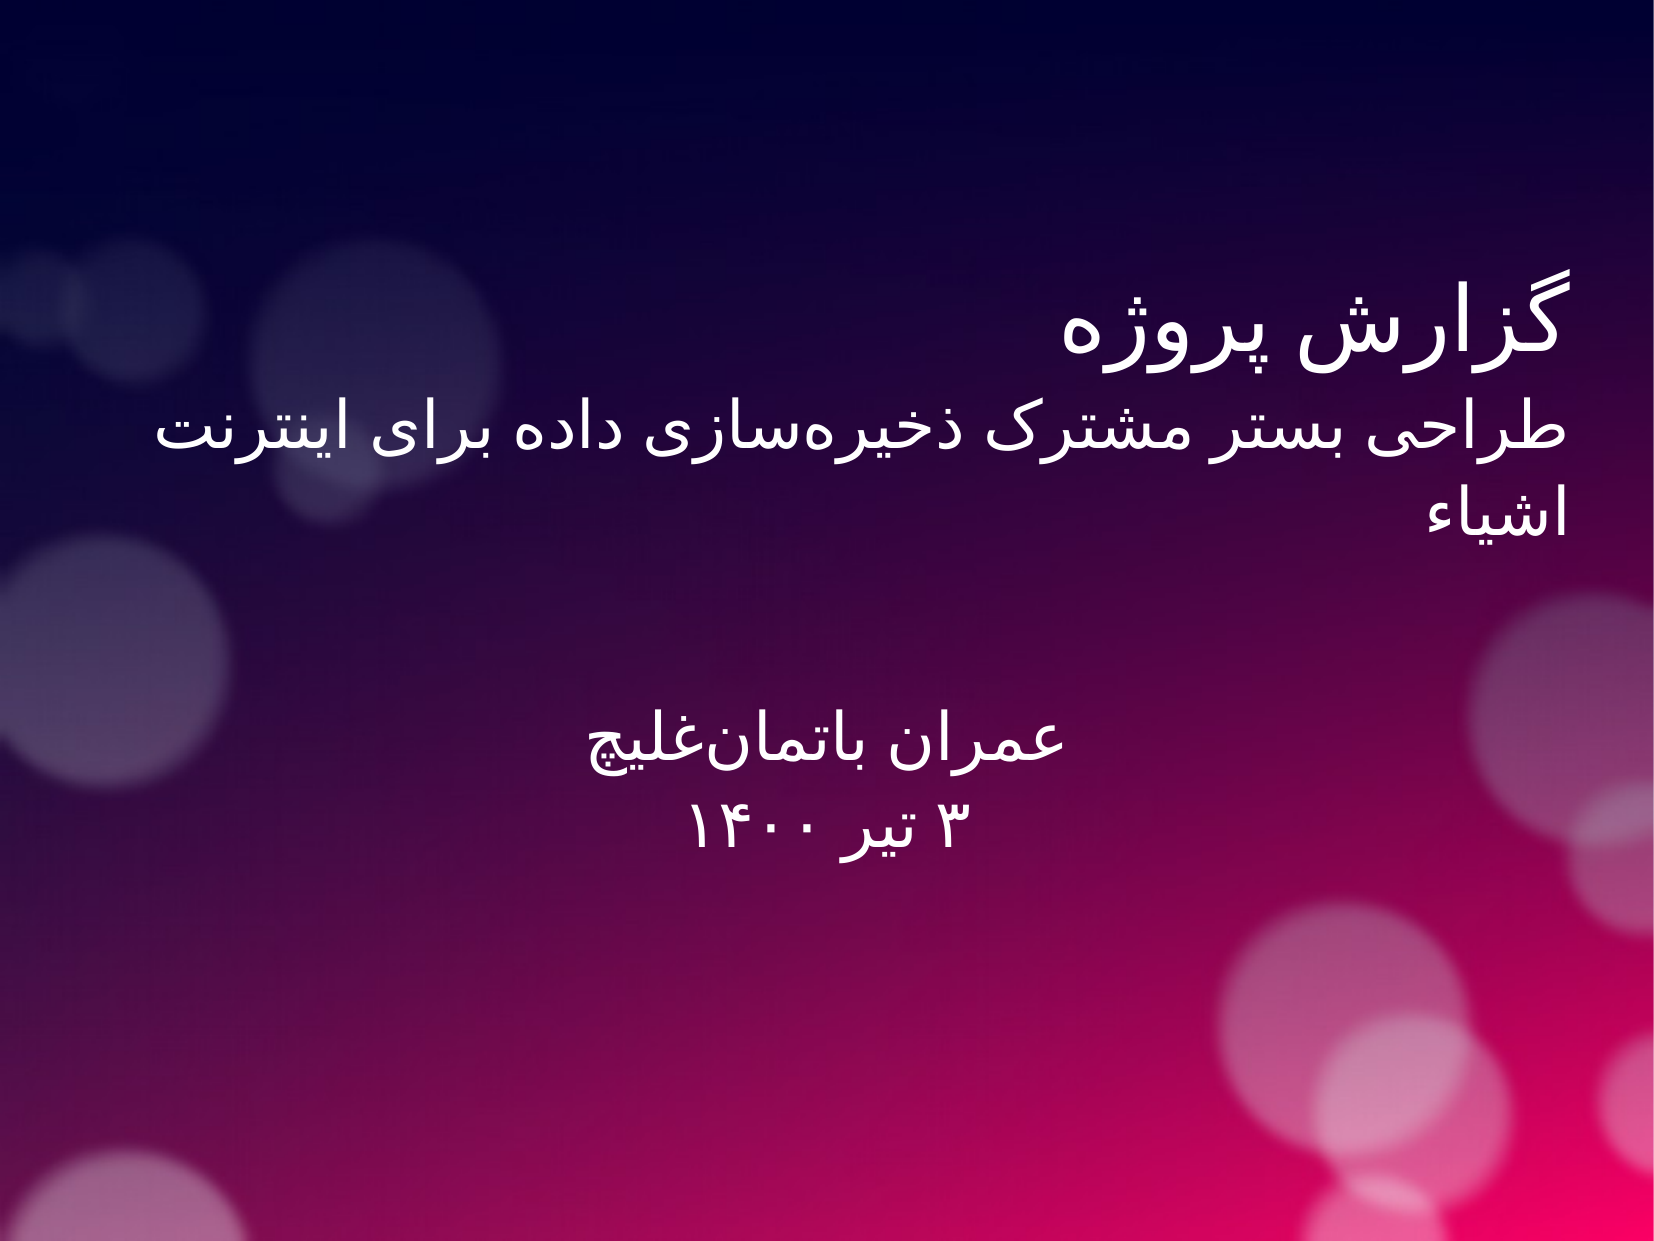

# گزارش پروژه طراحی بستر مشترک ذخیره‌سازی داده برای اینترنت اشیاء
عمران باتمان‌غلیچ
۳ تیر ۱۴۰۰